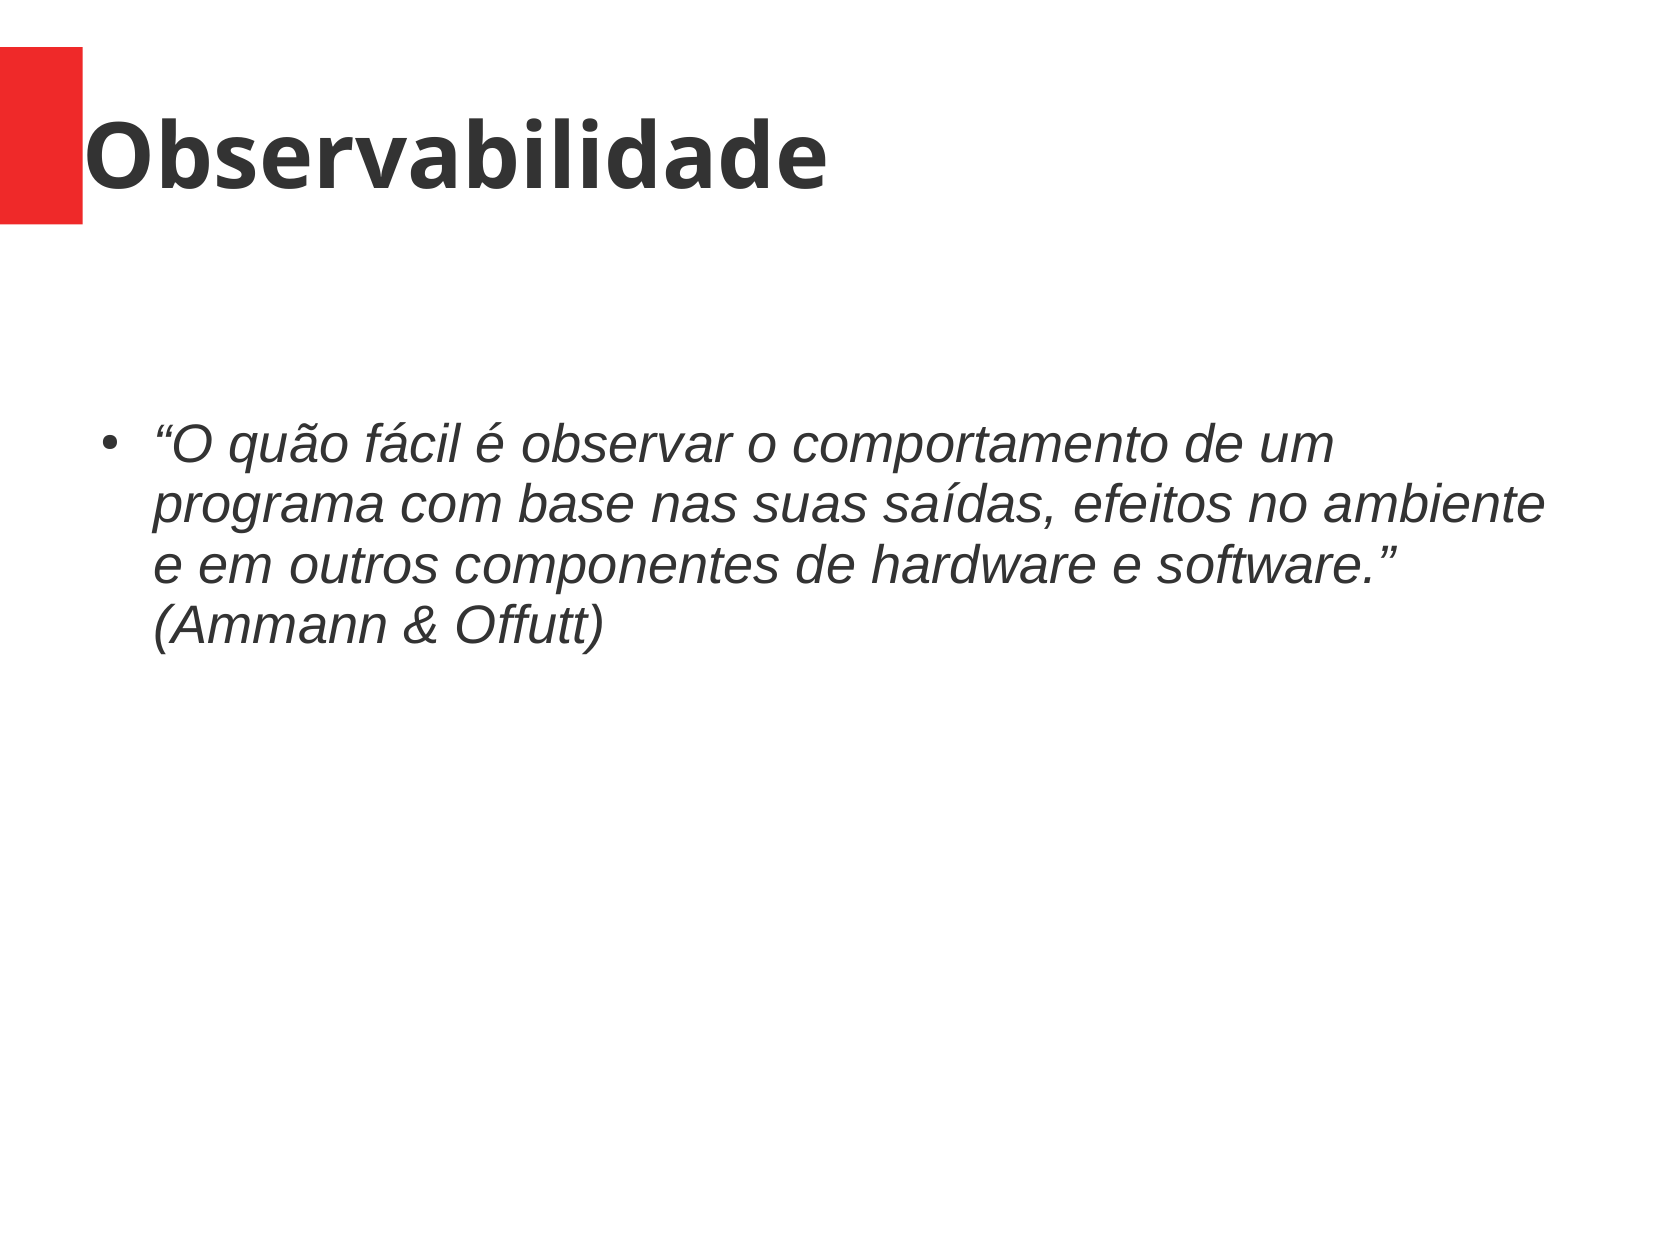

# Observabilidade
“O quão fácil é observar o comportamento de um programa com base nas suas saídas, efeitos no ambiente e em outros componentes de hardware e software.” (Ammann & Offutt)